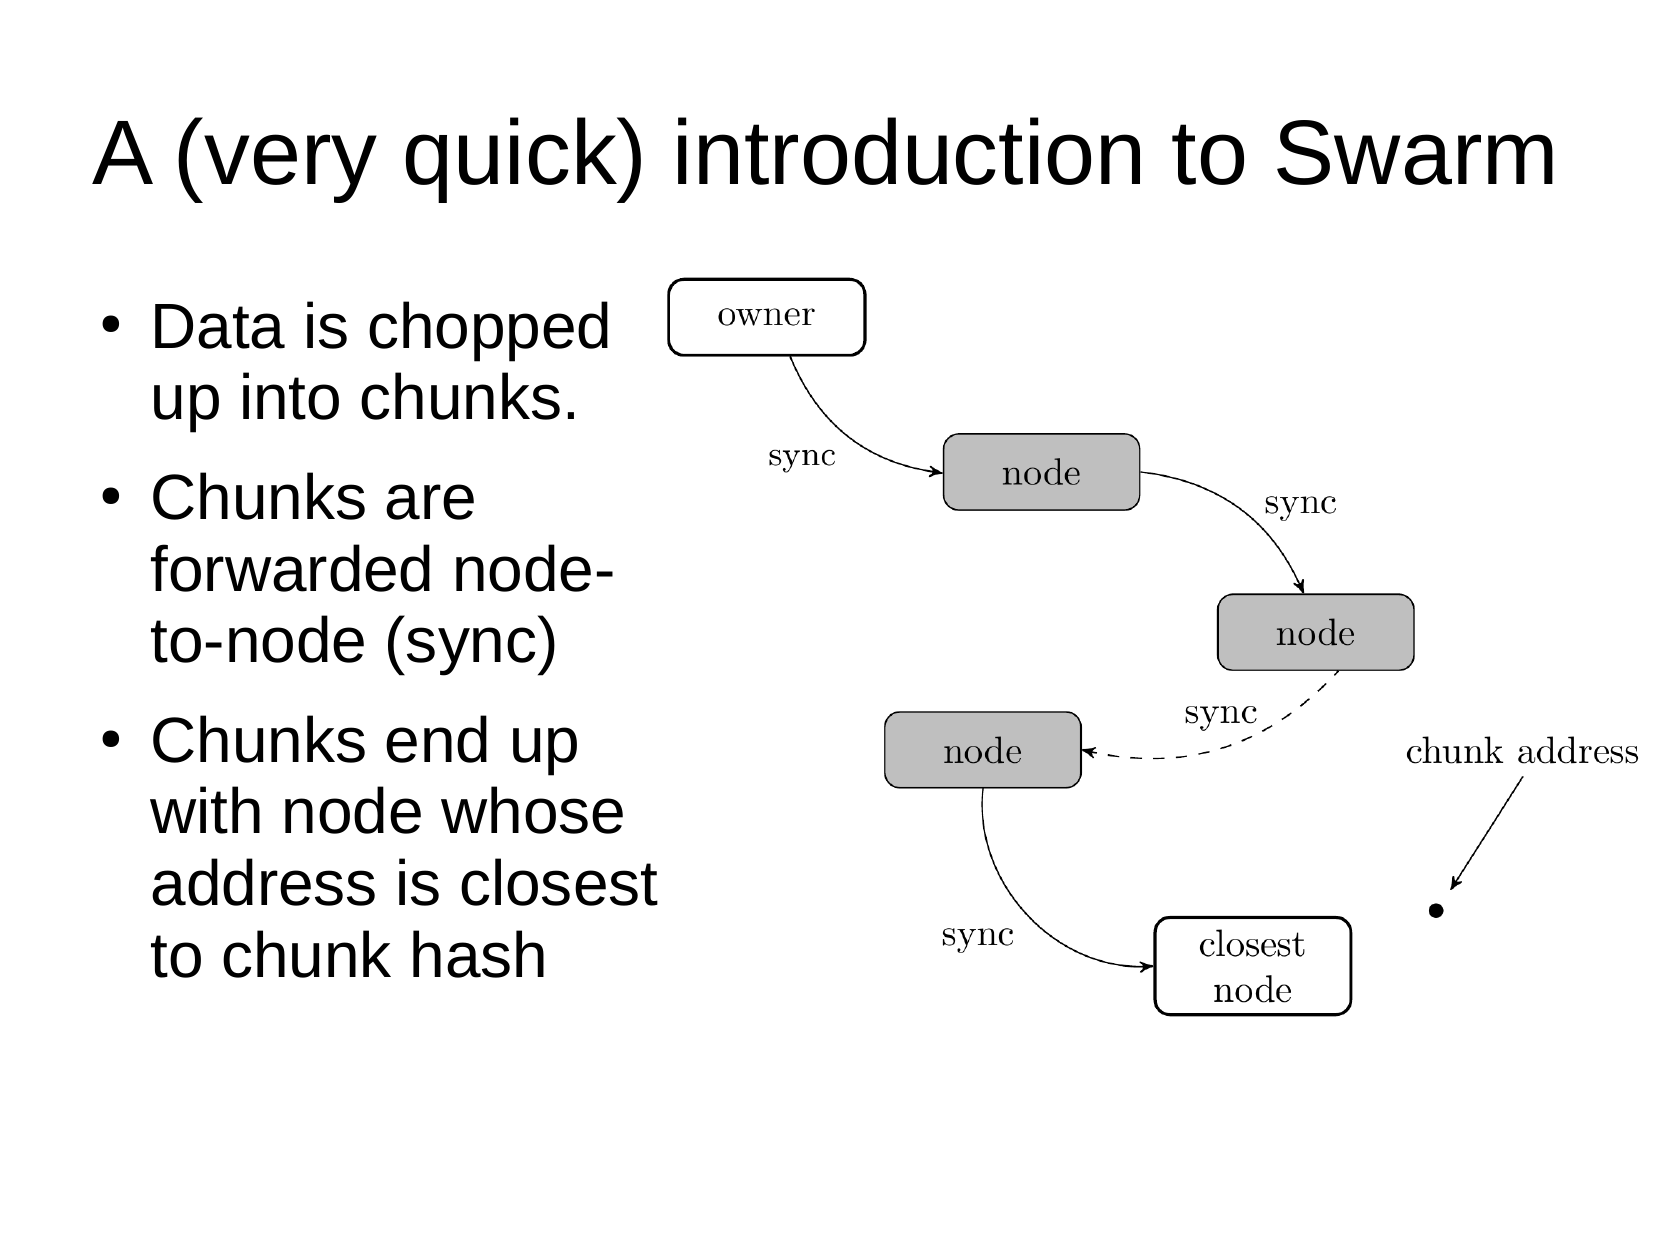

# A (very quick) introduction to Swarm
Data is chopped up into chunks.
Chunks are forwarded node-to-node (sync)
Chunks end up with node whose address is closest to chunk hash